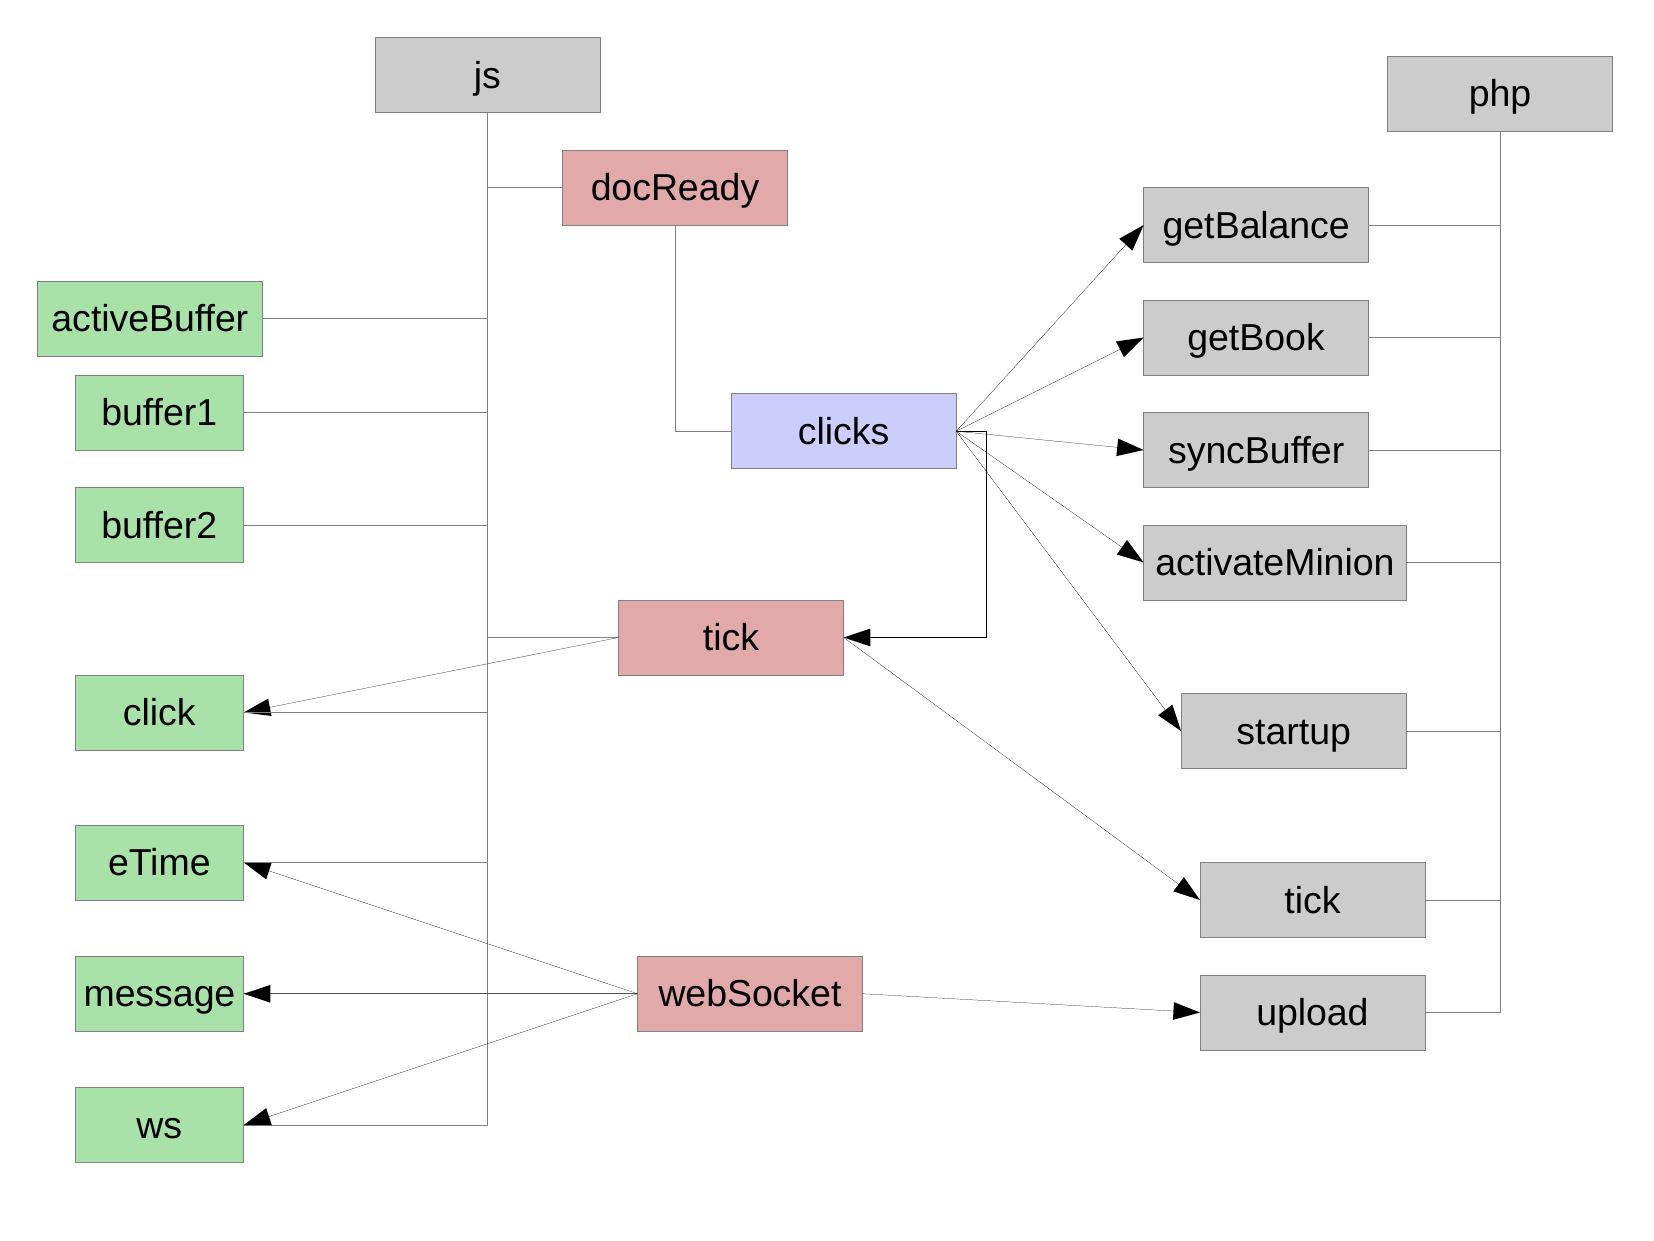

js
php
docReady
getBalance
activeBuffer
getBook
buffer1
clicks
syncBuffer
buffer2
activateMinion
tick
click
startup
eTime
tick
webSocket
message
upload
ws